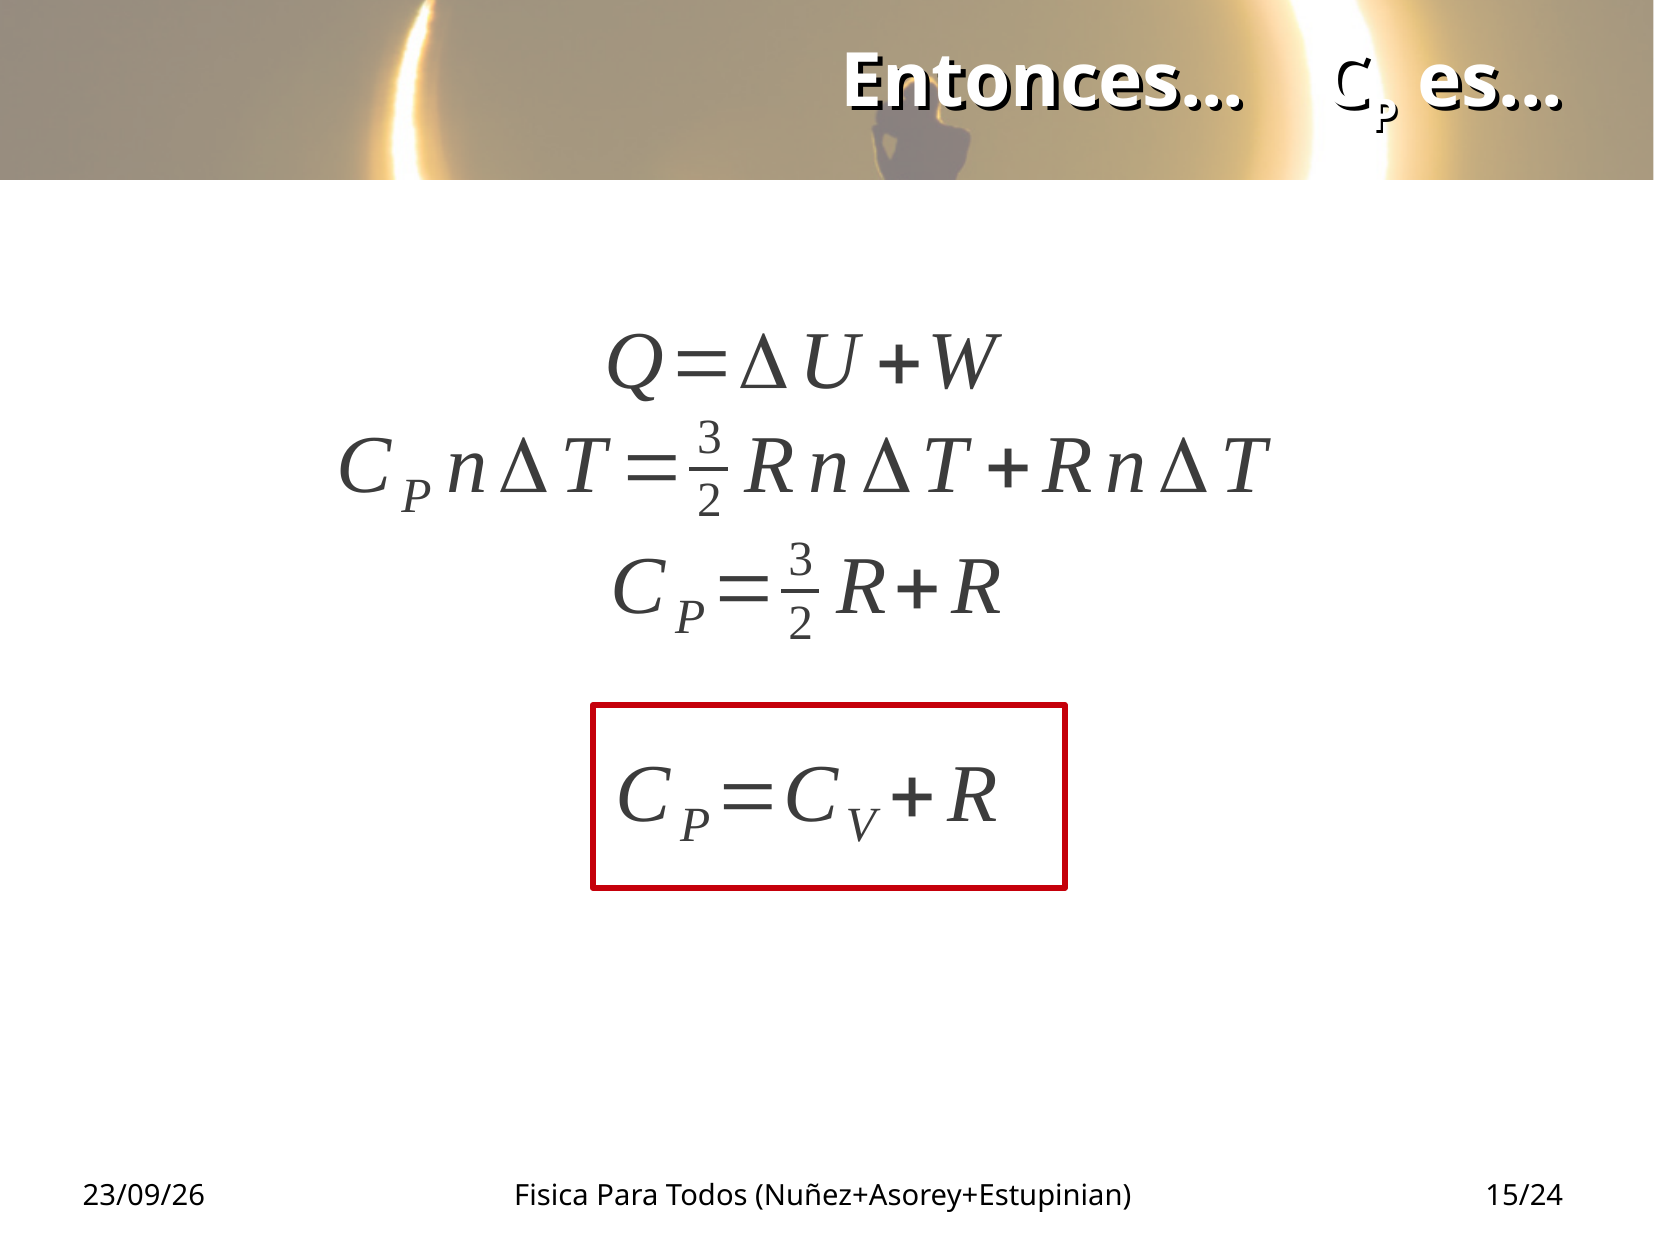

# Entonces... CP es...
Fisica Para Todos (Nuñez+Asorey+Estupinian)
15